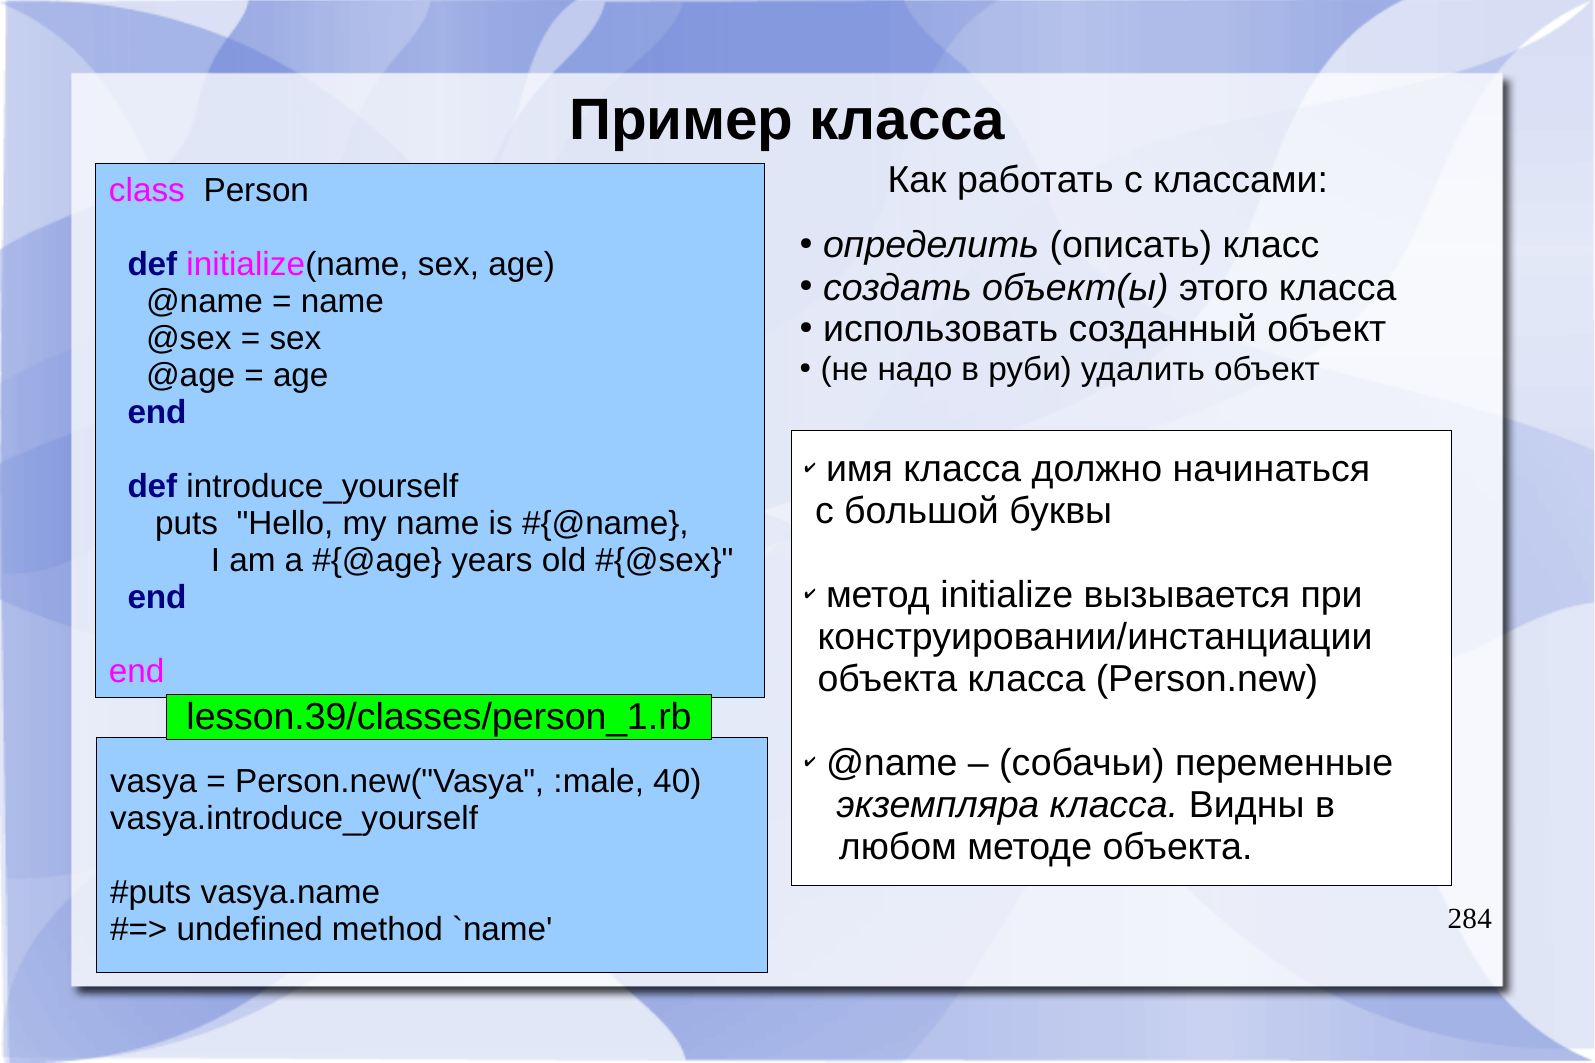

# Пример класса
Как работать с классами:
class Person
 def initialize(name, sex, age)
 @name = name
 @sex = sex
 @age = age
 end
 def introduce_yourself
 puts "Hello, my name is #{@name},
 I am a #{@age} years old #{@sex}"
 end
end
 определить (описать) класс
 создать объект(ы) этого класса
 использовать созданный объект
 (не надо в руби) удалить объект
 имя класса должно начинаться
 с большой буквы
 метод initialize вызывается при
конструировании/инстанциации
объекта класса (Person.new)
 @name – (собачьи) переменные
 экземпляра класса. Видны в
 любом методе объекта.
lesson.39/classes/person_1.rb
vasya = Person.new("Vasya", :male, 40)
vasya.introduce_yourself
#puts vasya.name
#=> undefined method `name'
284